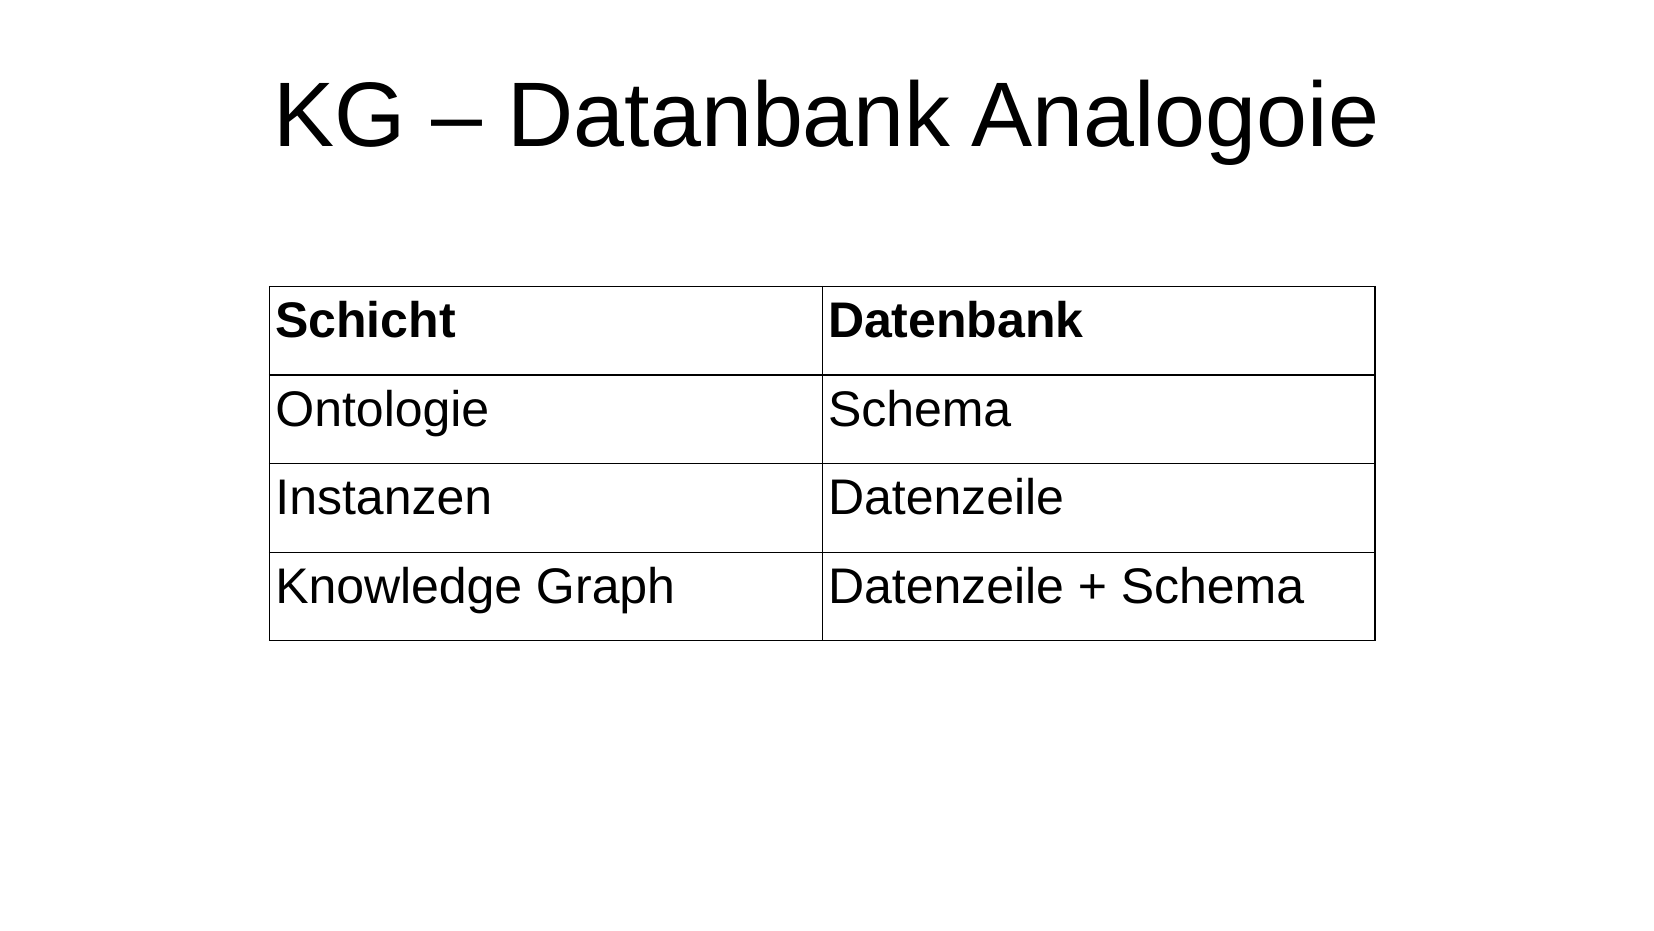

# KG – Datanbank Analogoie
| Schicht | Datenbank |
| --- | --- |
| Ontologie | Schema |
| Instanzen | Datenzeile |
| Knowledge Graph | Datenzeile + Schema |